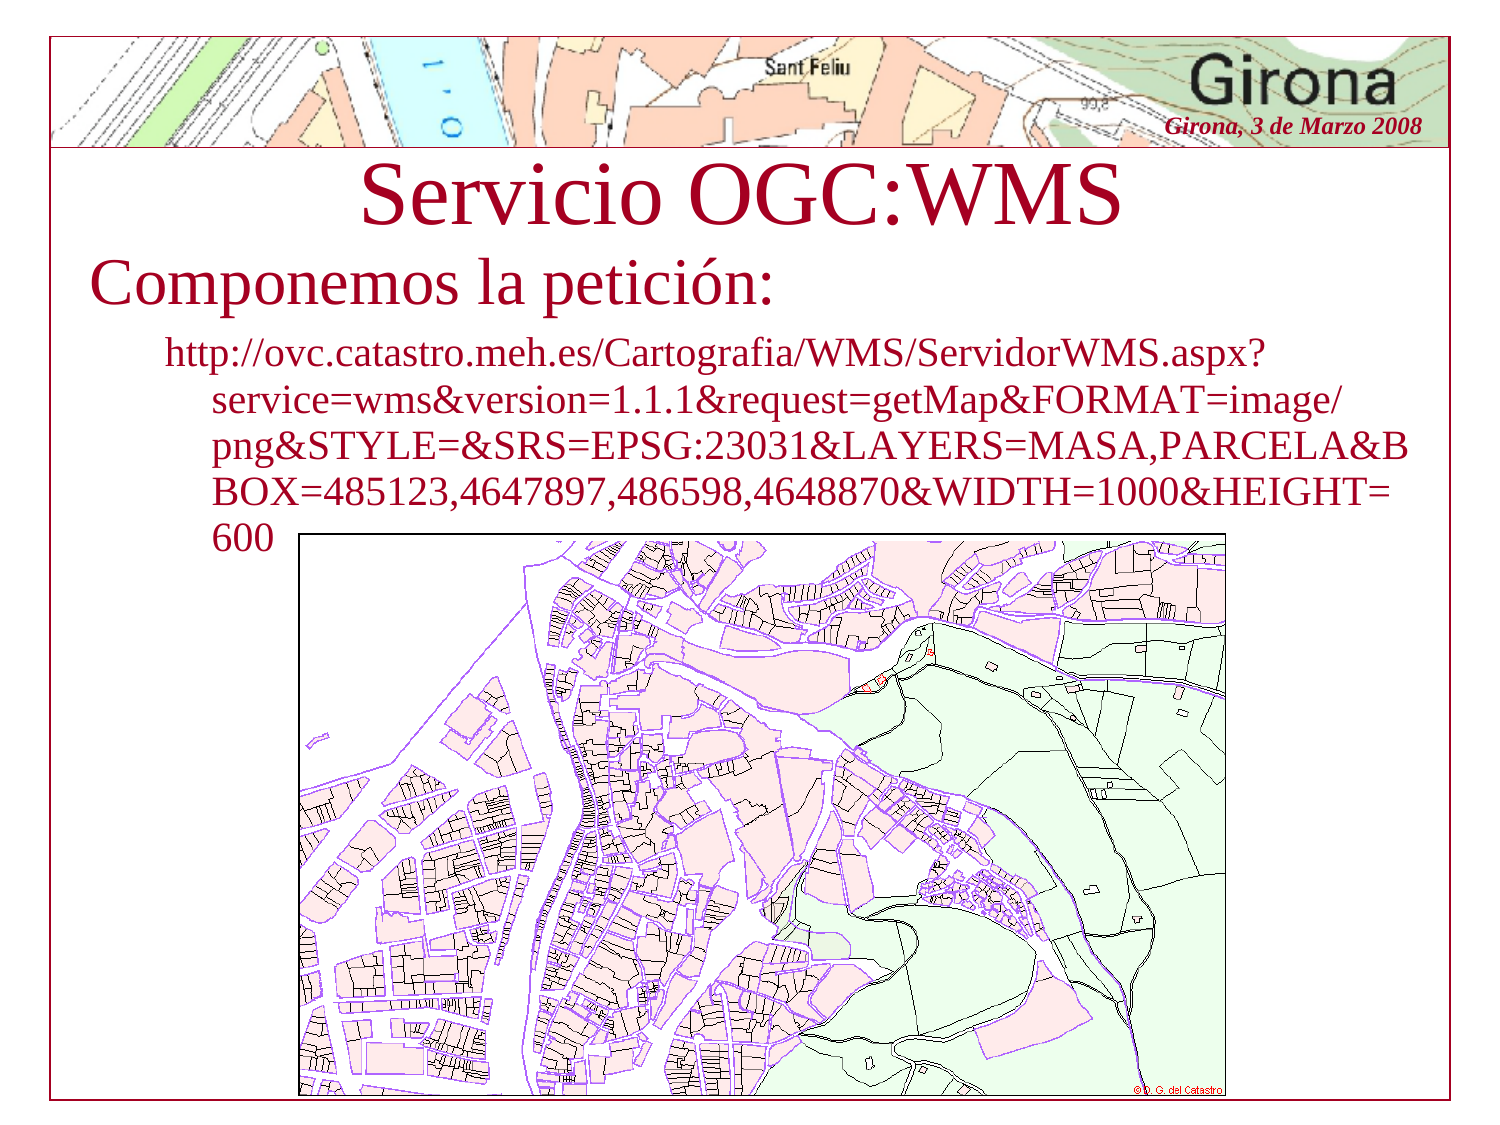

# Servicio OGC:WMS
Componemos la petición:
http://ovc.catastro.meh.es/Cartografia/WMS/ServidorWMS.aspx?service=wms&version=1.1.1&request=getMap&FORMAT=image/png&STYLE=&SRS=EPSG:23031&LAYERS=MASA,PARCELA&BBOX=485123,4647897,486598,4648870&WIDTH=1000&HEIGHT=600